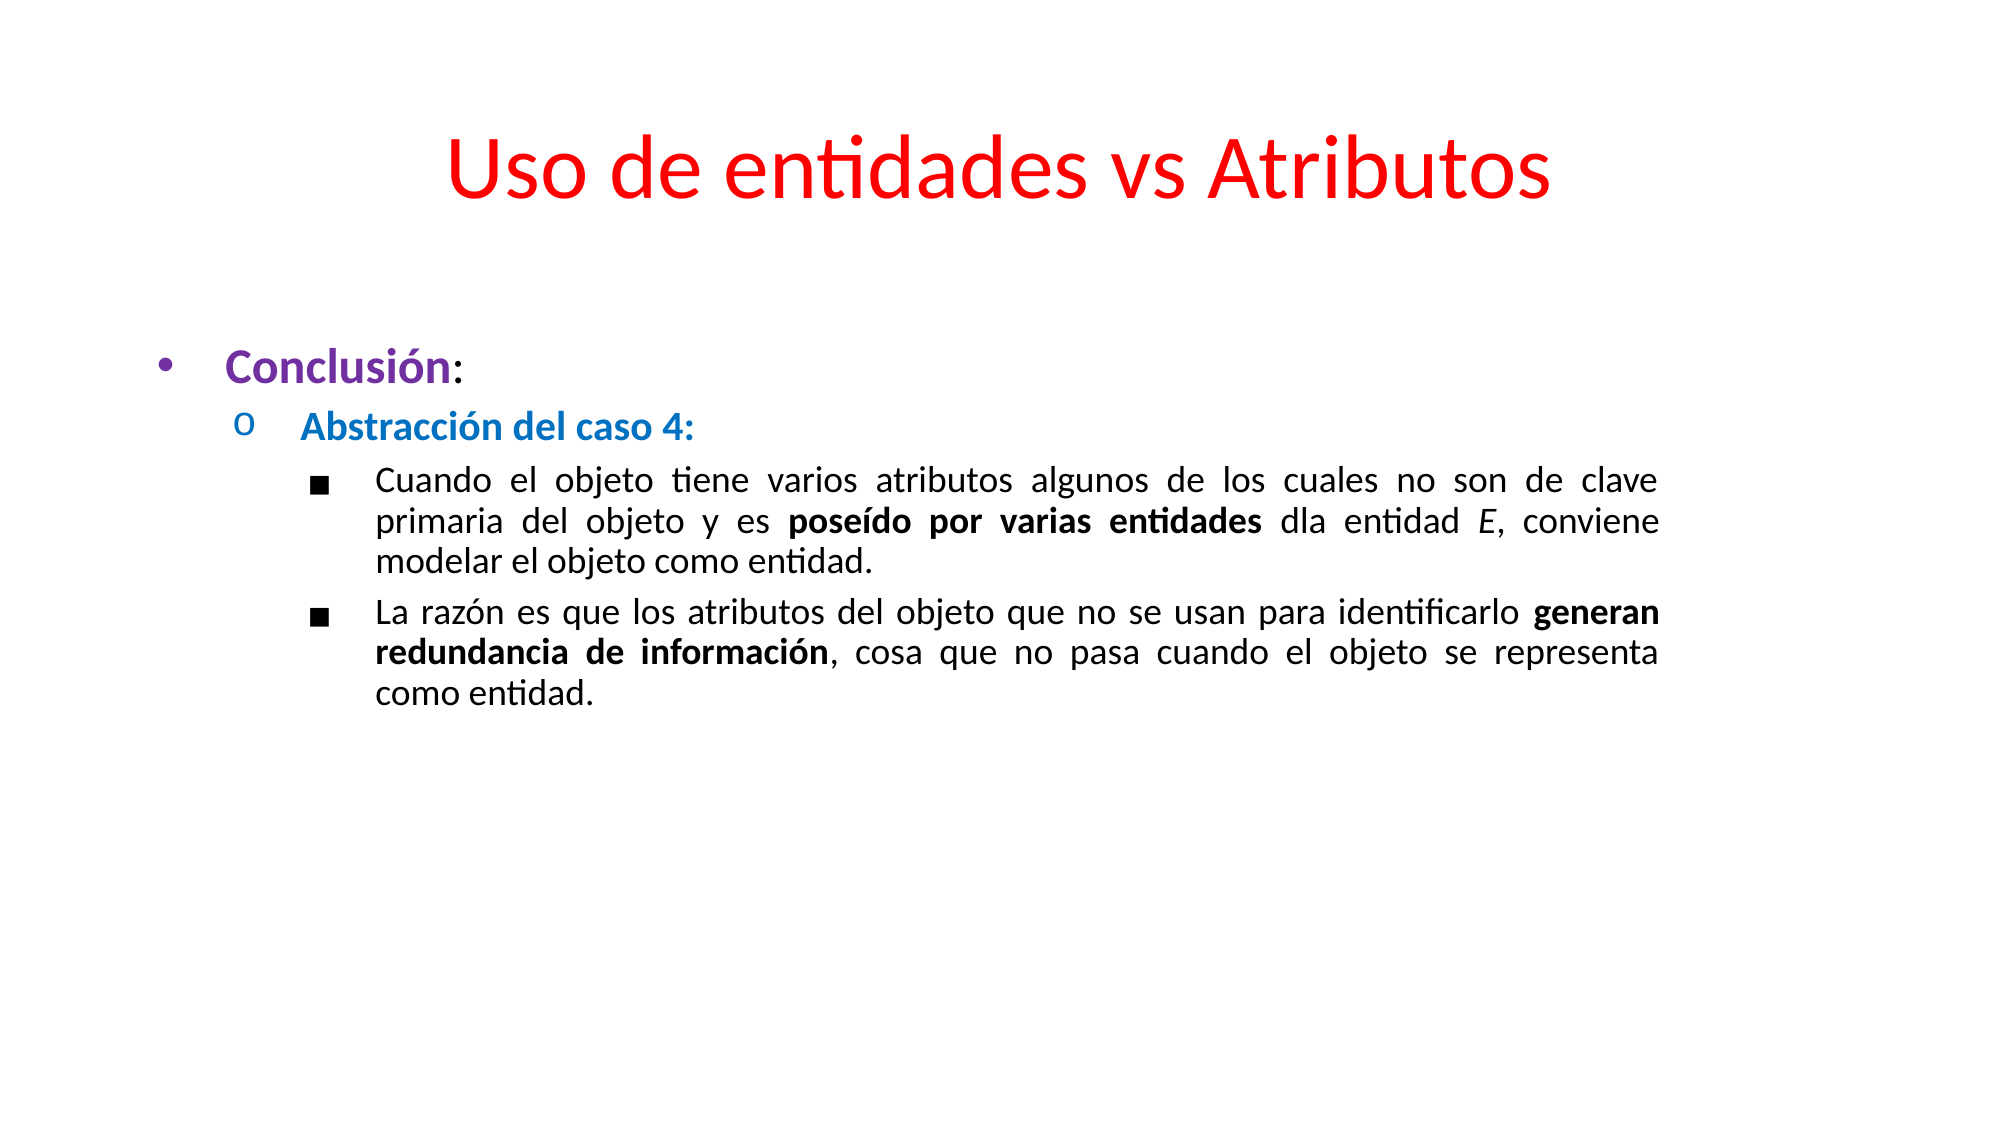

# Uso de entidades vs Atributos
Conclusión:
Abstracción del caso 4:
Cuando el objeto tiene varios atributos algunos de los cuales no son de clave primaria del objeto y es poseído por varias entidades dla entidad E, conviene modelar el objeto como entidad.
La razón es que los atributos del objeto que no se usan para identificarlo generan redundancia de información, cosa que no pasa cuando el objeto se representa como entidad.